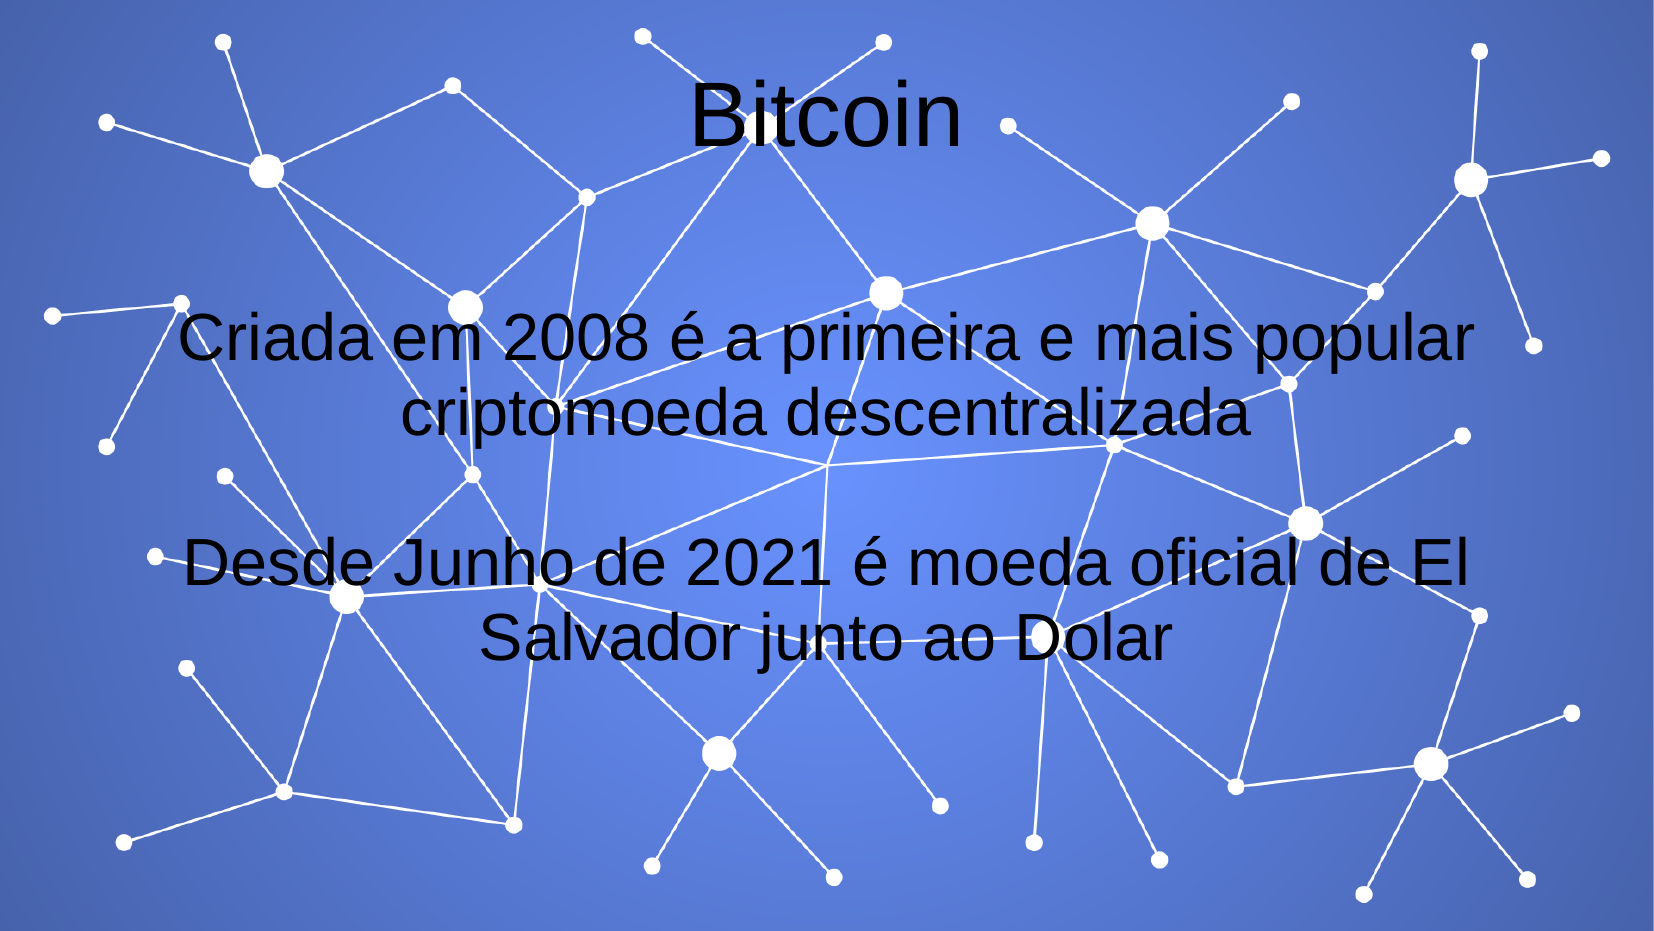

# Bitcoin
Criada em 2008 é a primeira e mais popular criptomoeda descentralizada
Desde Junho de 2021 é moeda oficial de El Salvador junto ao Dolar